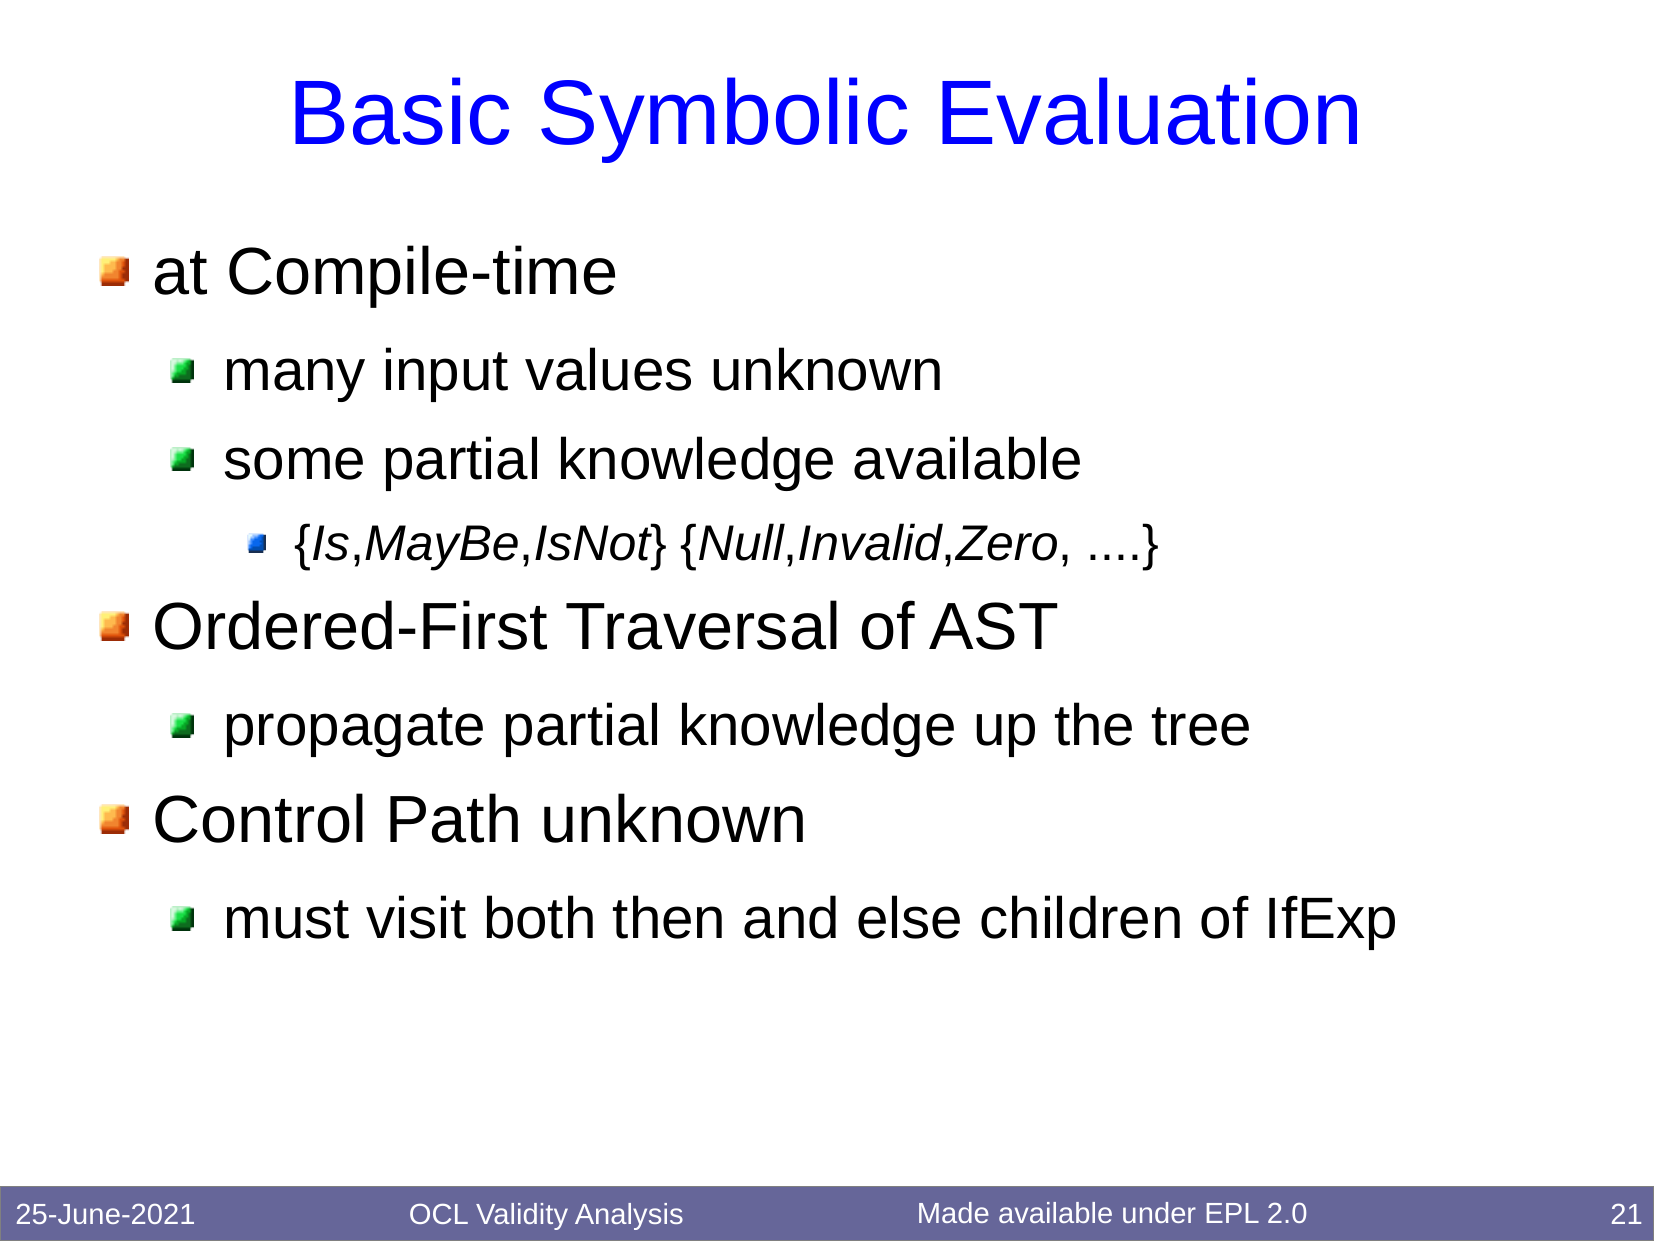

# Basic Symbolic Evaluation
at Compile-time
many input values unknown
some partial knowledge available
{Is,MayBe,IsNot} {Null,Invalid,Zero, ....}
Ordered-First Traversal of AST
propagate partial knowledge up the tree
Control Path unknown
must visit both then and else children of IfExp
25-June-2021
OCL Validity Analysis
21